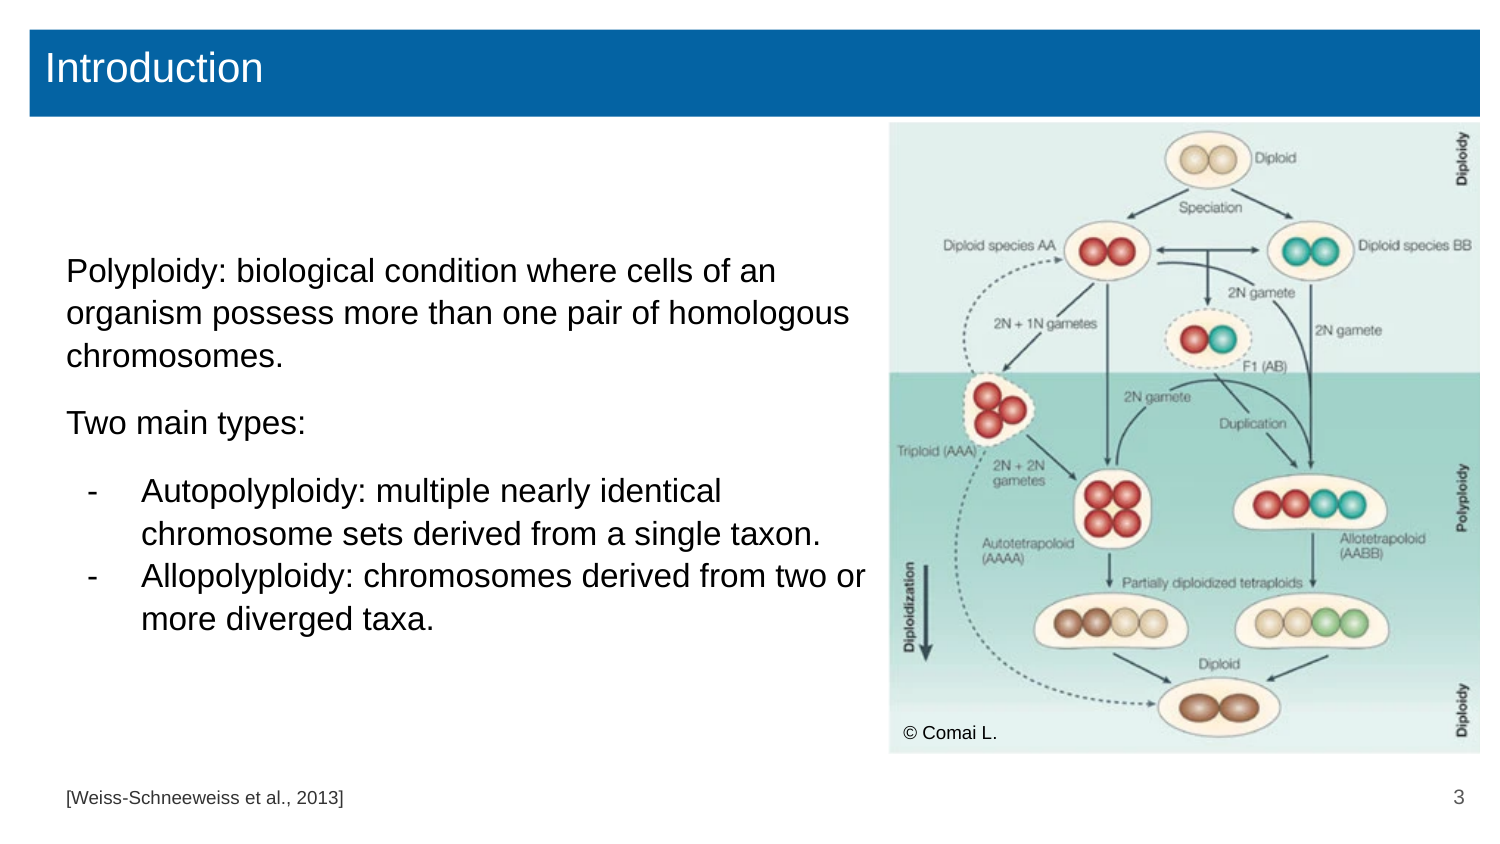

Introduction
# Polyploidy: biological condition where cells of an organism possess more than one pair of homologous chromosomes.
Two main types:
Autopolyploidy: multiple nearly identical chromosome sets derived from a single taxon.
Allopolyploidy: chromosomes derived from two or more diverged taxa.
© Comai L.
[Weiss-Schneeweiss et al., 2013]